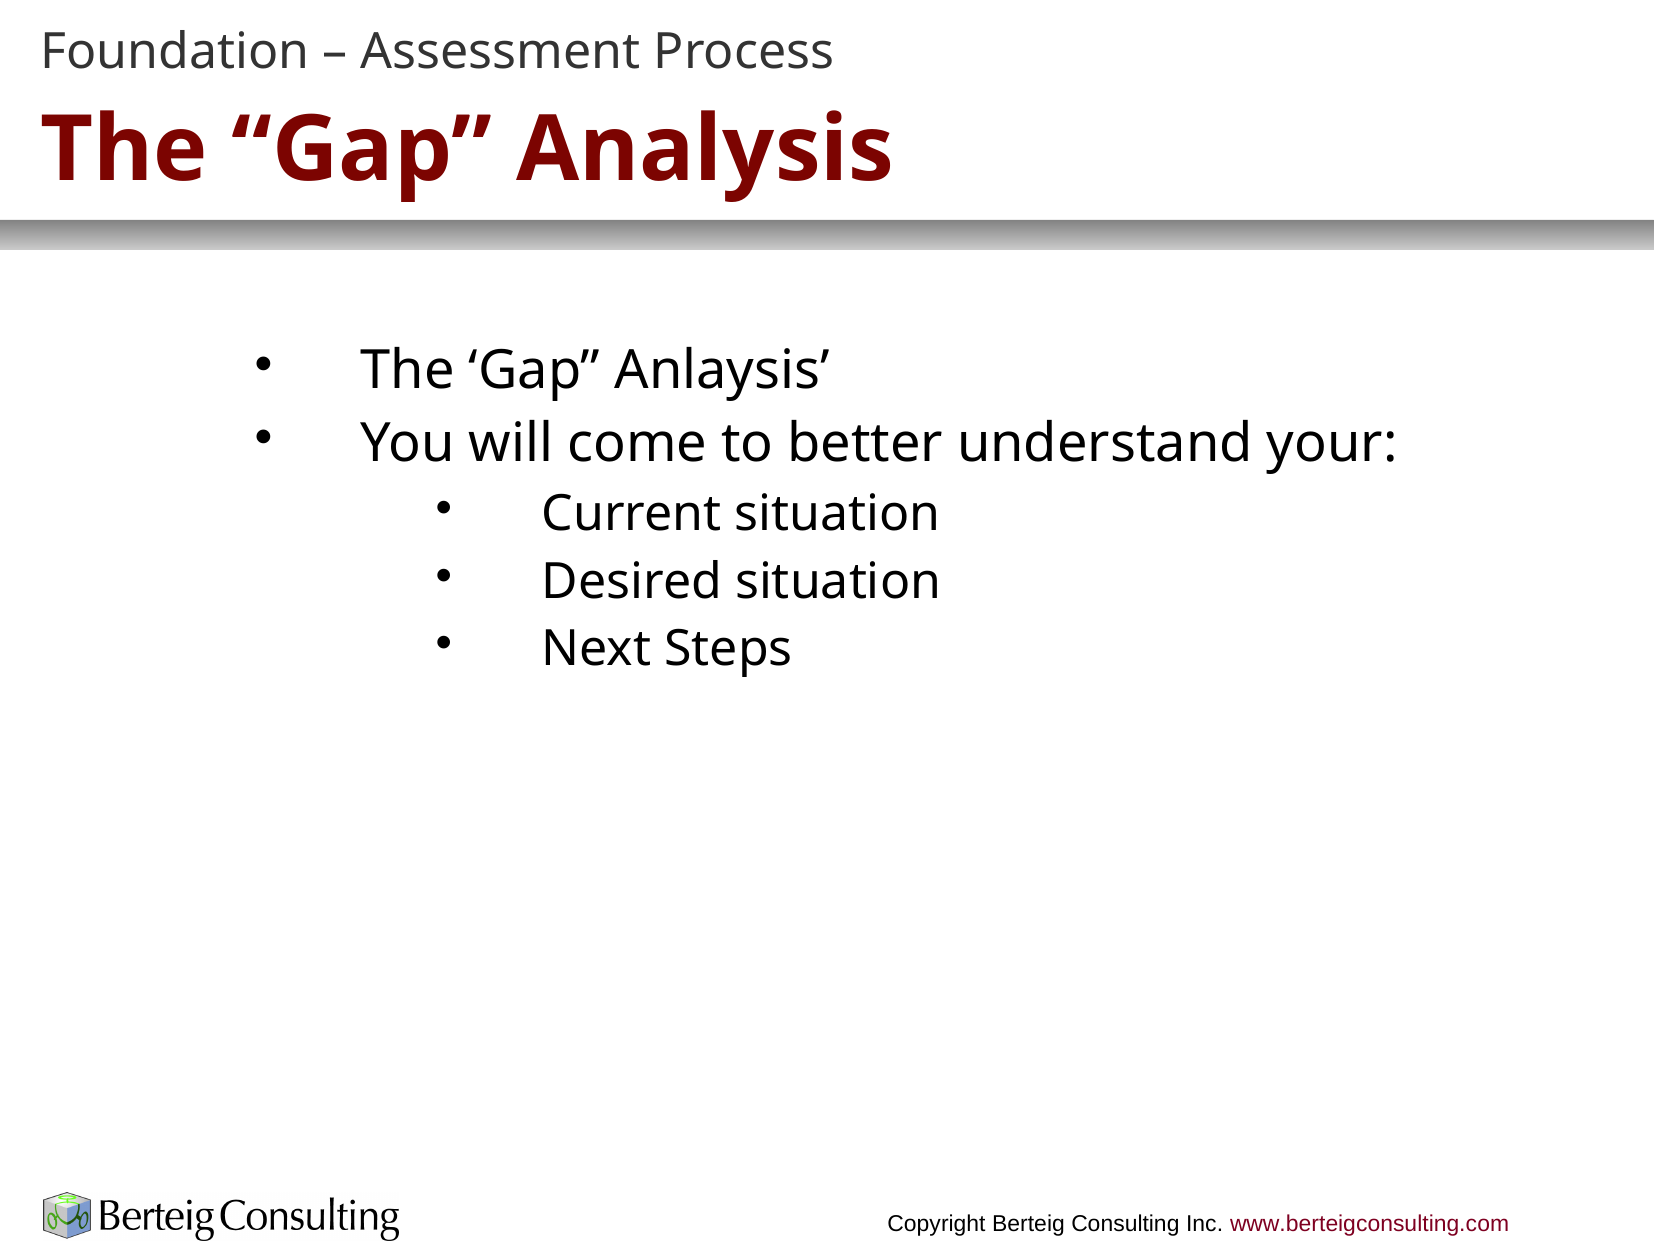

# Foundation – Assessment Process The “Gap” Analysis
The ‘Gap” Anlaysis’
You will come to better understand your:
Current situation
Desired situation
Next Steps
Copyright Berteig Consulting Inc. www.berteigconsulting.com